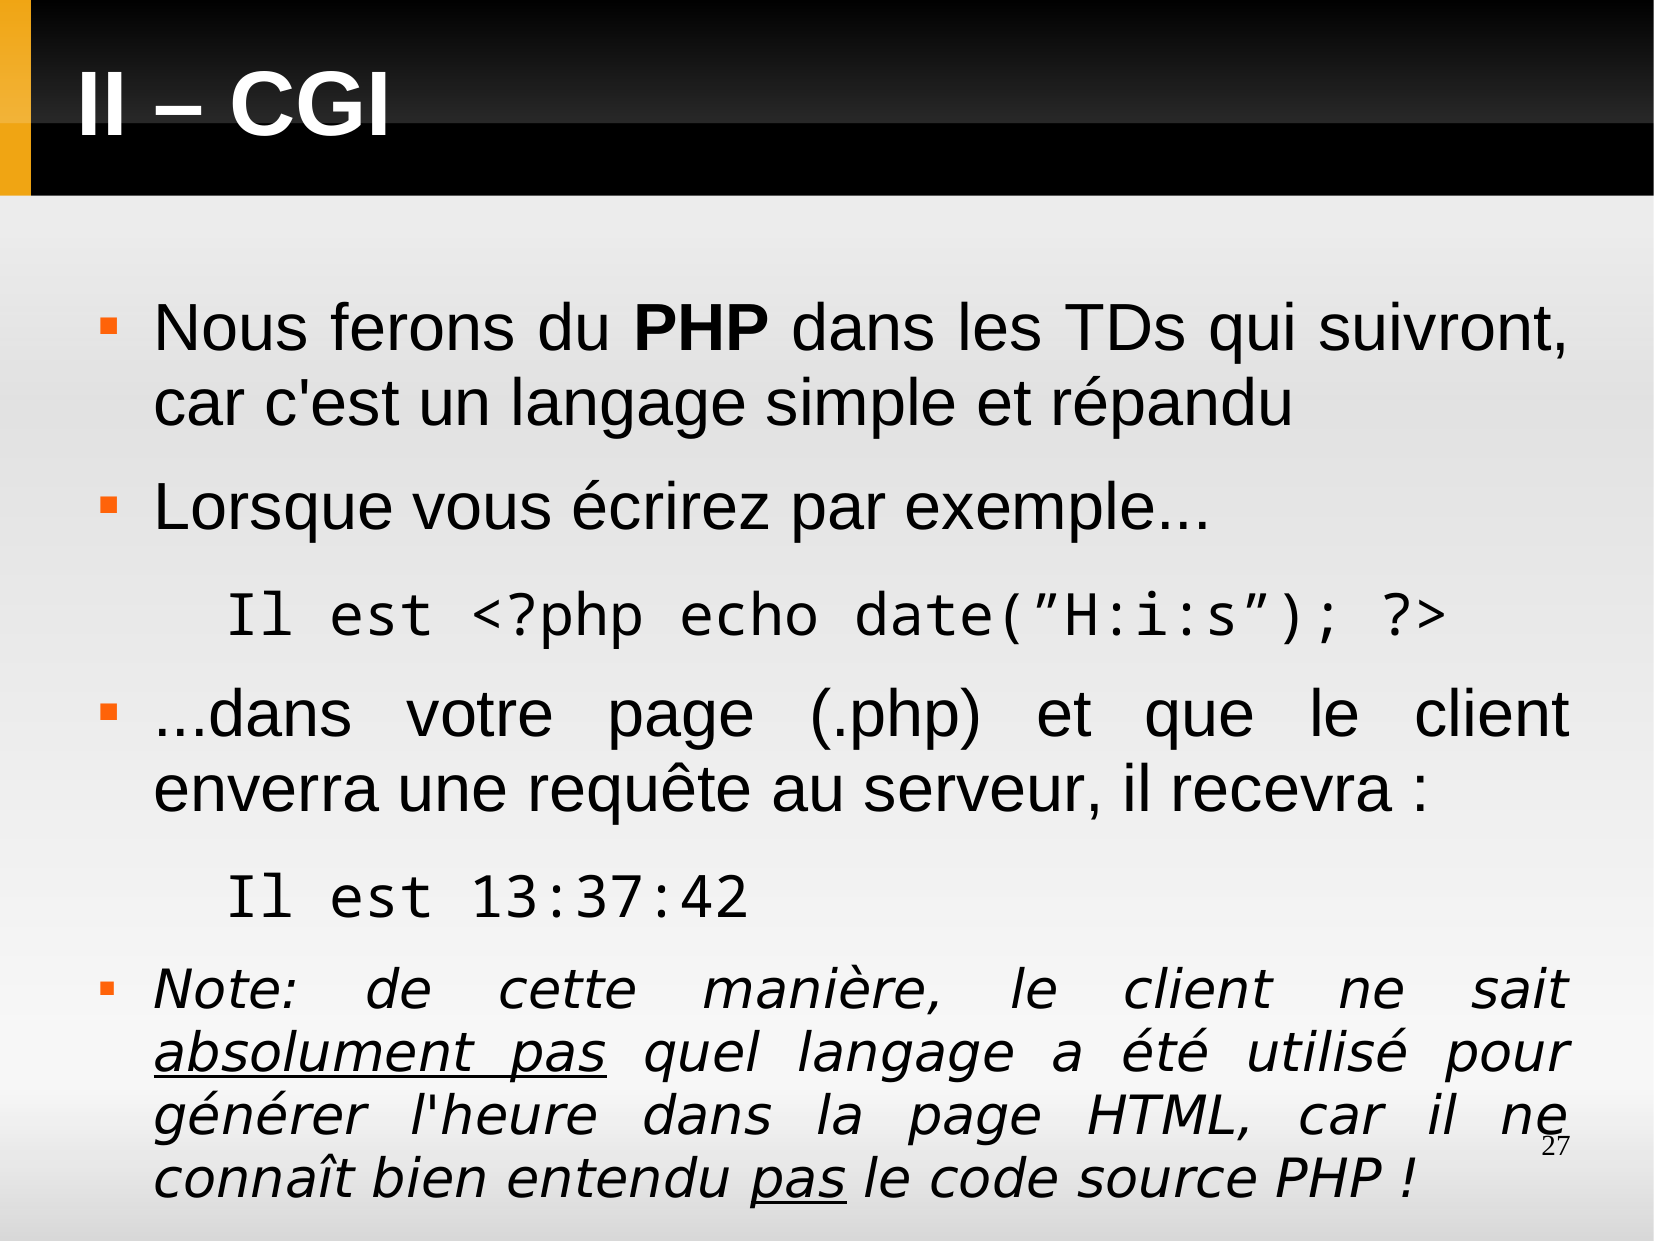

# II – CGI
Nous ferons du PHP dans les TDs qui suivront, car c'est un langage simple et répandu
Lorsque vous écrirez par exemple...
Il est <?php echo date(”H:i:s”); ?>
...dans votre page (.php) et que le client enverra une requête au serveur, il recevra :
Il est 13:37:42
Note: de cette manière, le client ne sait absolument pas quel langage a été utilisé pour générer l'heure dans la page HTML, car il ne connaît bien entendu pas le code source PHP !
27